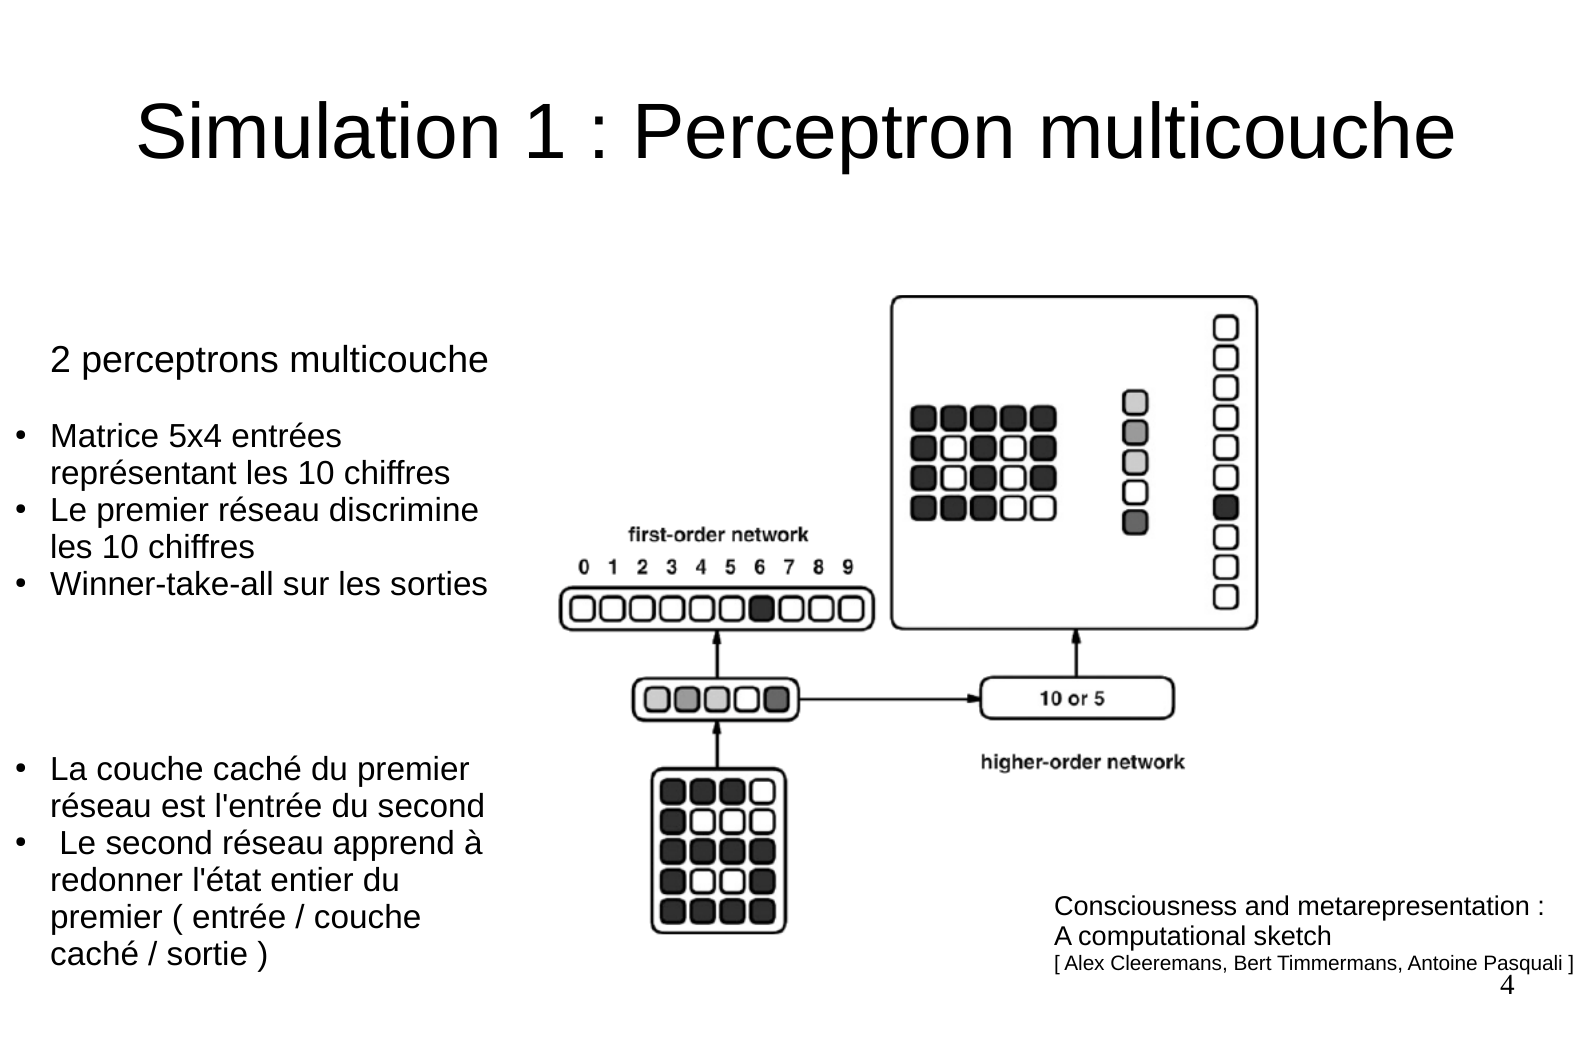

# Simulation 1 : Perceptron multicouche
2 perceptrons multicouche
Matrice 5x4 entrées représentant les 10 chiffres
Le premier réseau discrimine les 10 chiffres
Winner-take-all sur les sorties
La couche caché du premier réseau est l'entrée du second
 Le second réseau apprend à redonner l'état entier du premier ( entrée / couche caché / sortie )
Consciousness and metarepresentation :
A computational sketch
[ Alex Cleeremans, Bert Timmermans, Antoine Pasquali ]
4